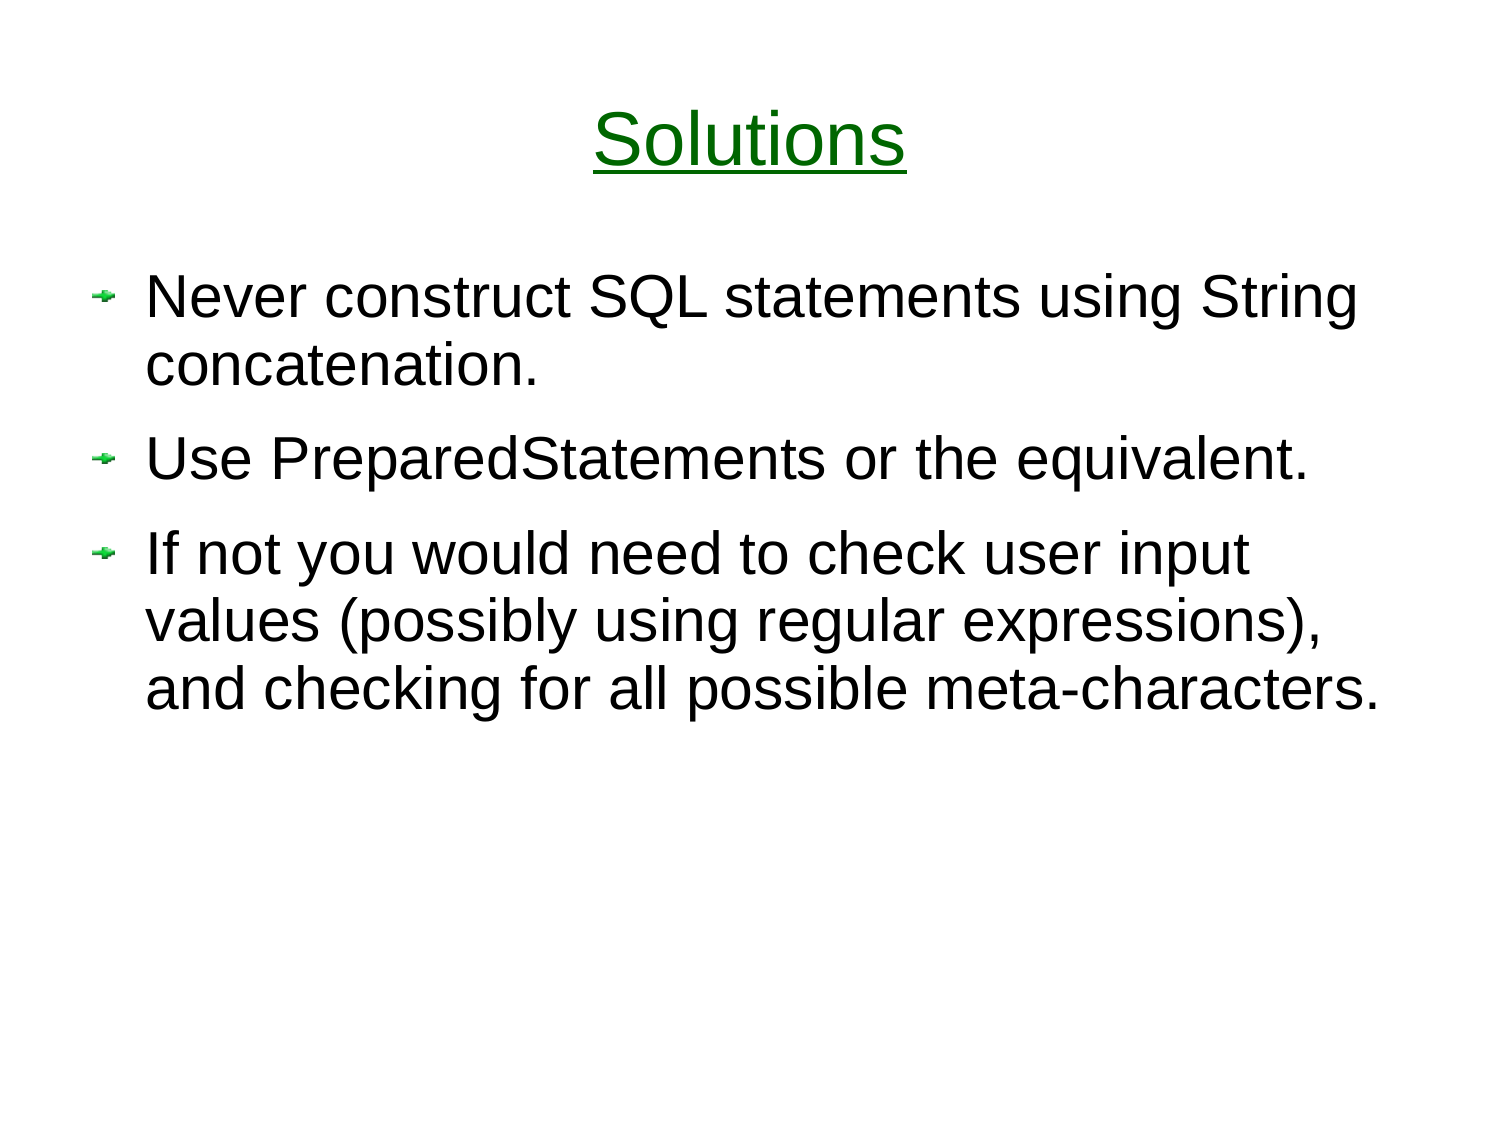

# Solutions
Never construct SQL statements using String concatenation.
Use PreparedStatements or the equivalent.
If not you would need to check user input values (possibly using regular expressions), and checking for all possible meta-characters.